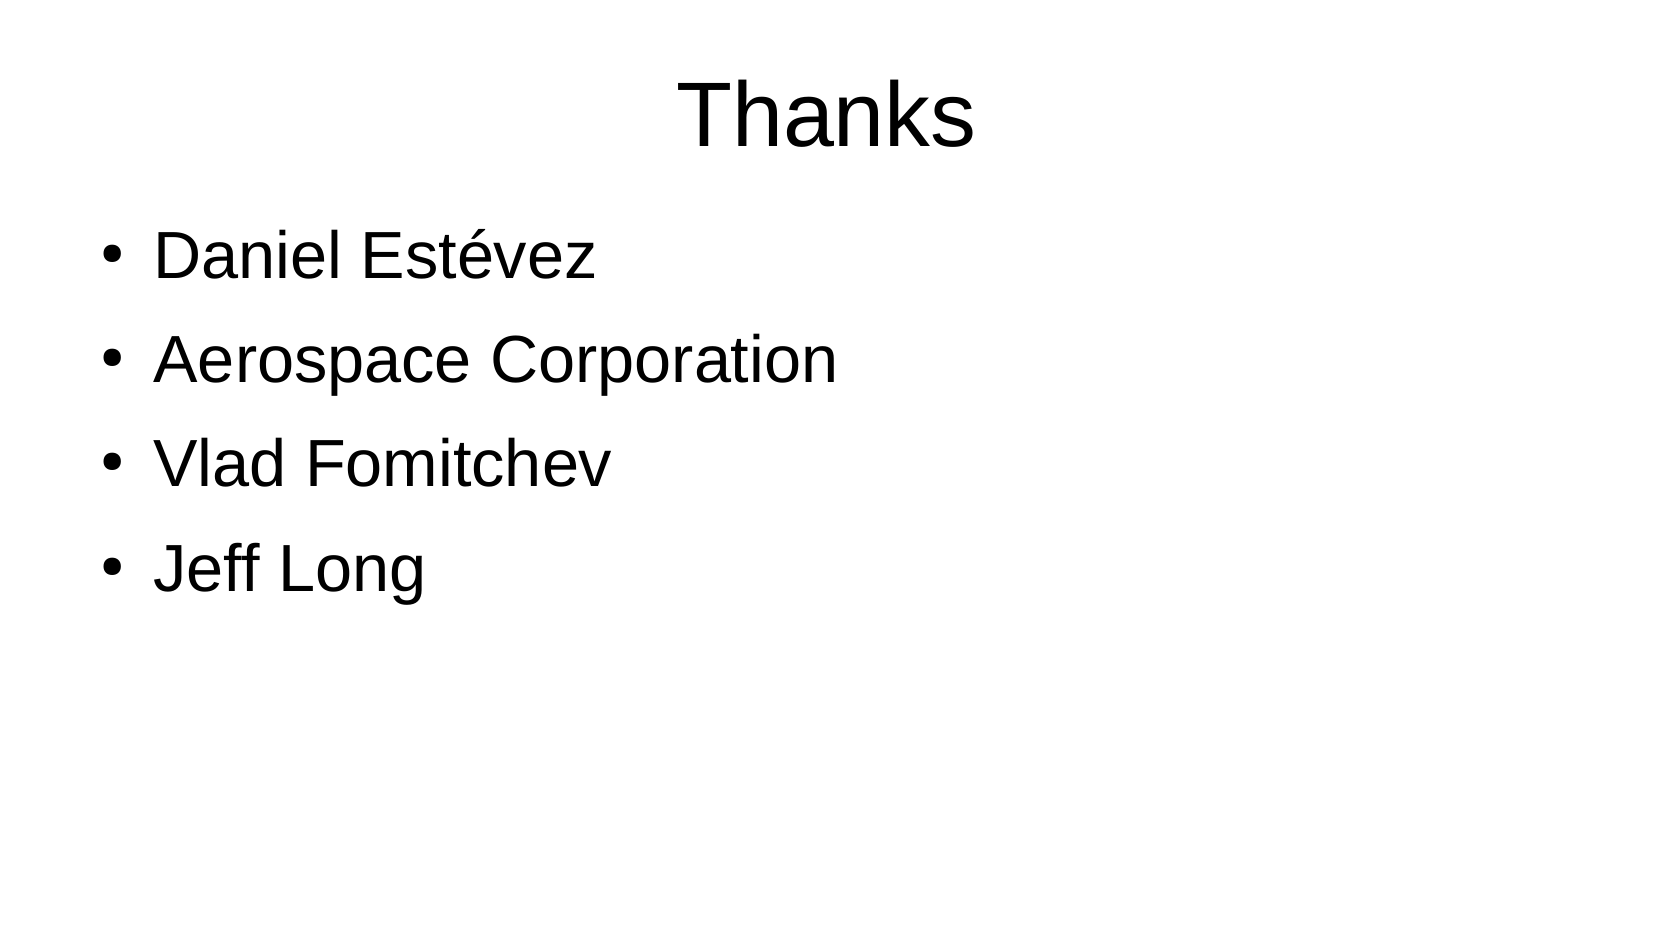

# Thanks
Daniel Estévez
Aerospace Corporation
Vlad Fomitchev
Jeff Long